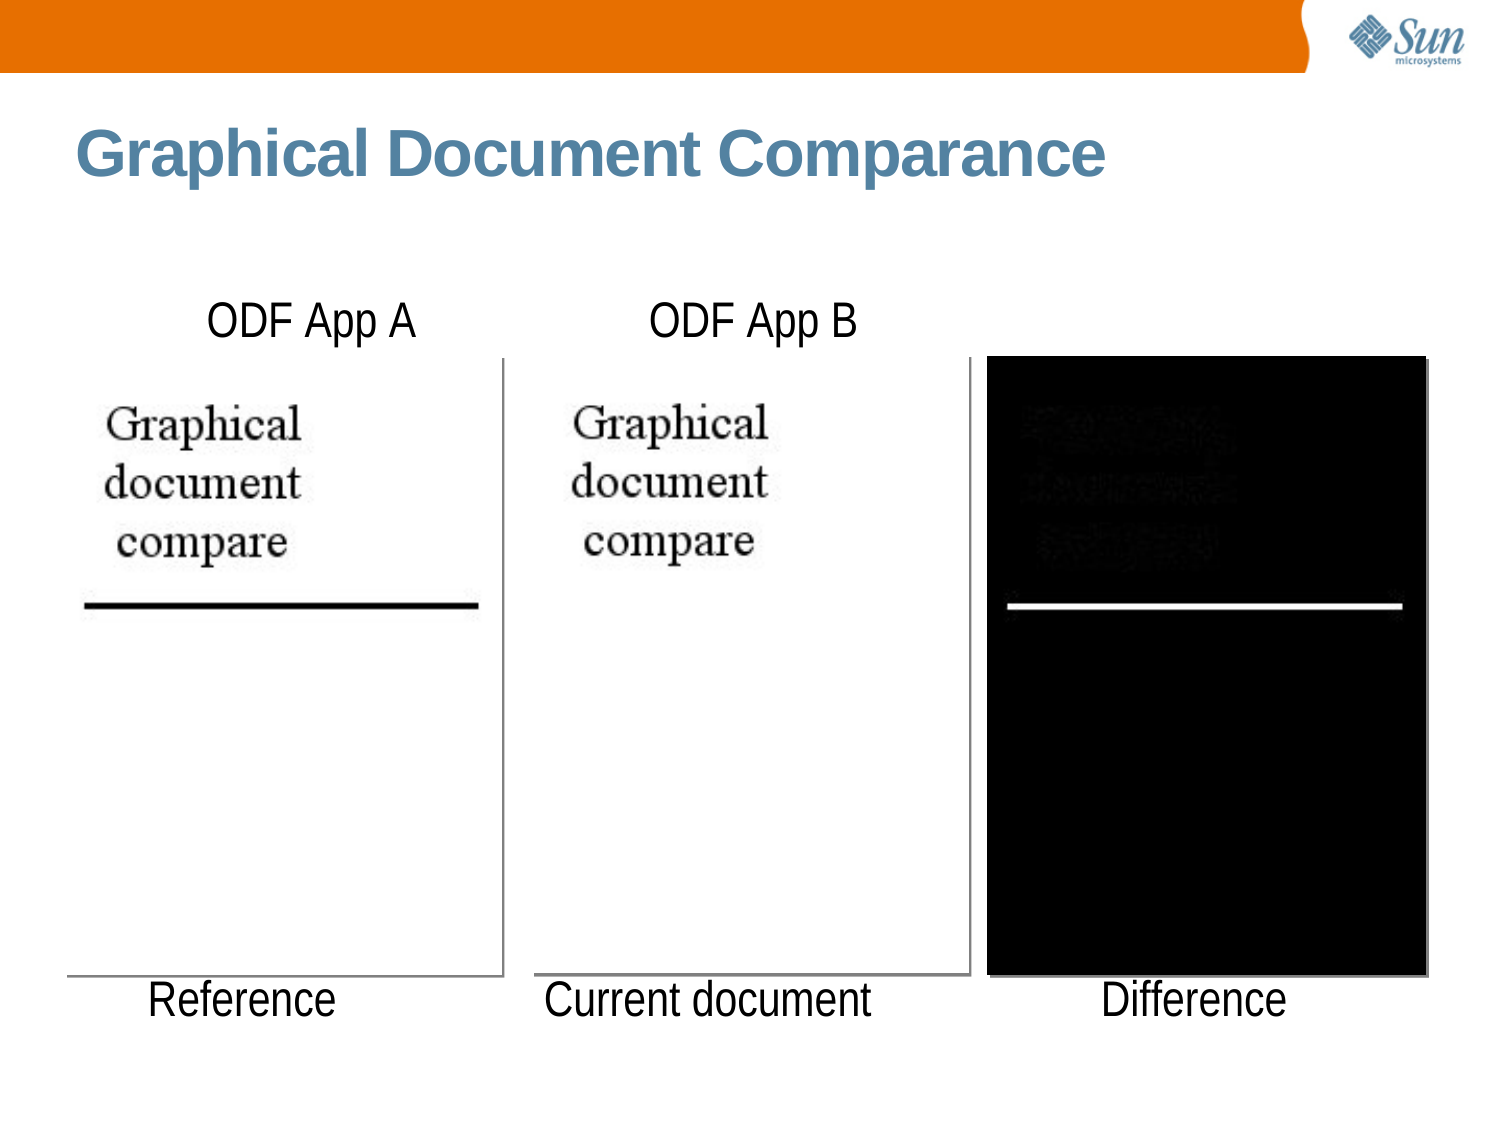

# Graphical Document Comparance
ODF App A
ODF App B
Reference
Current document
Difference